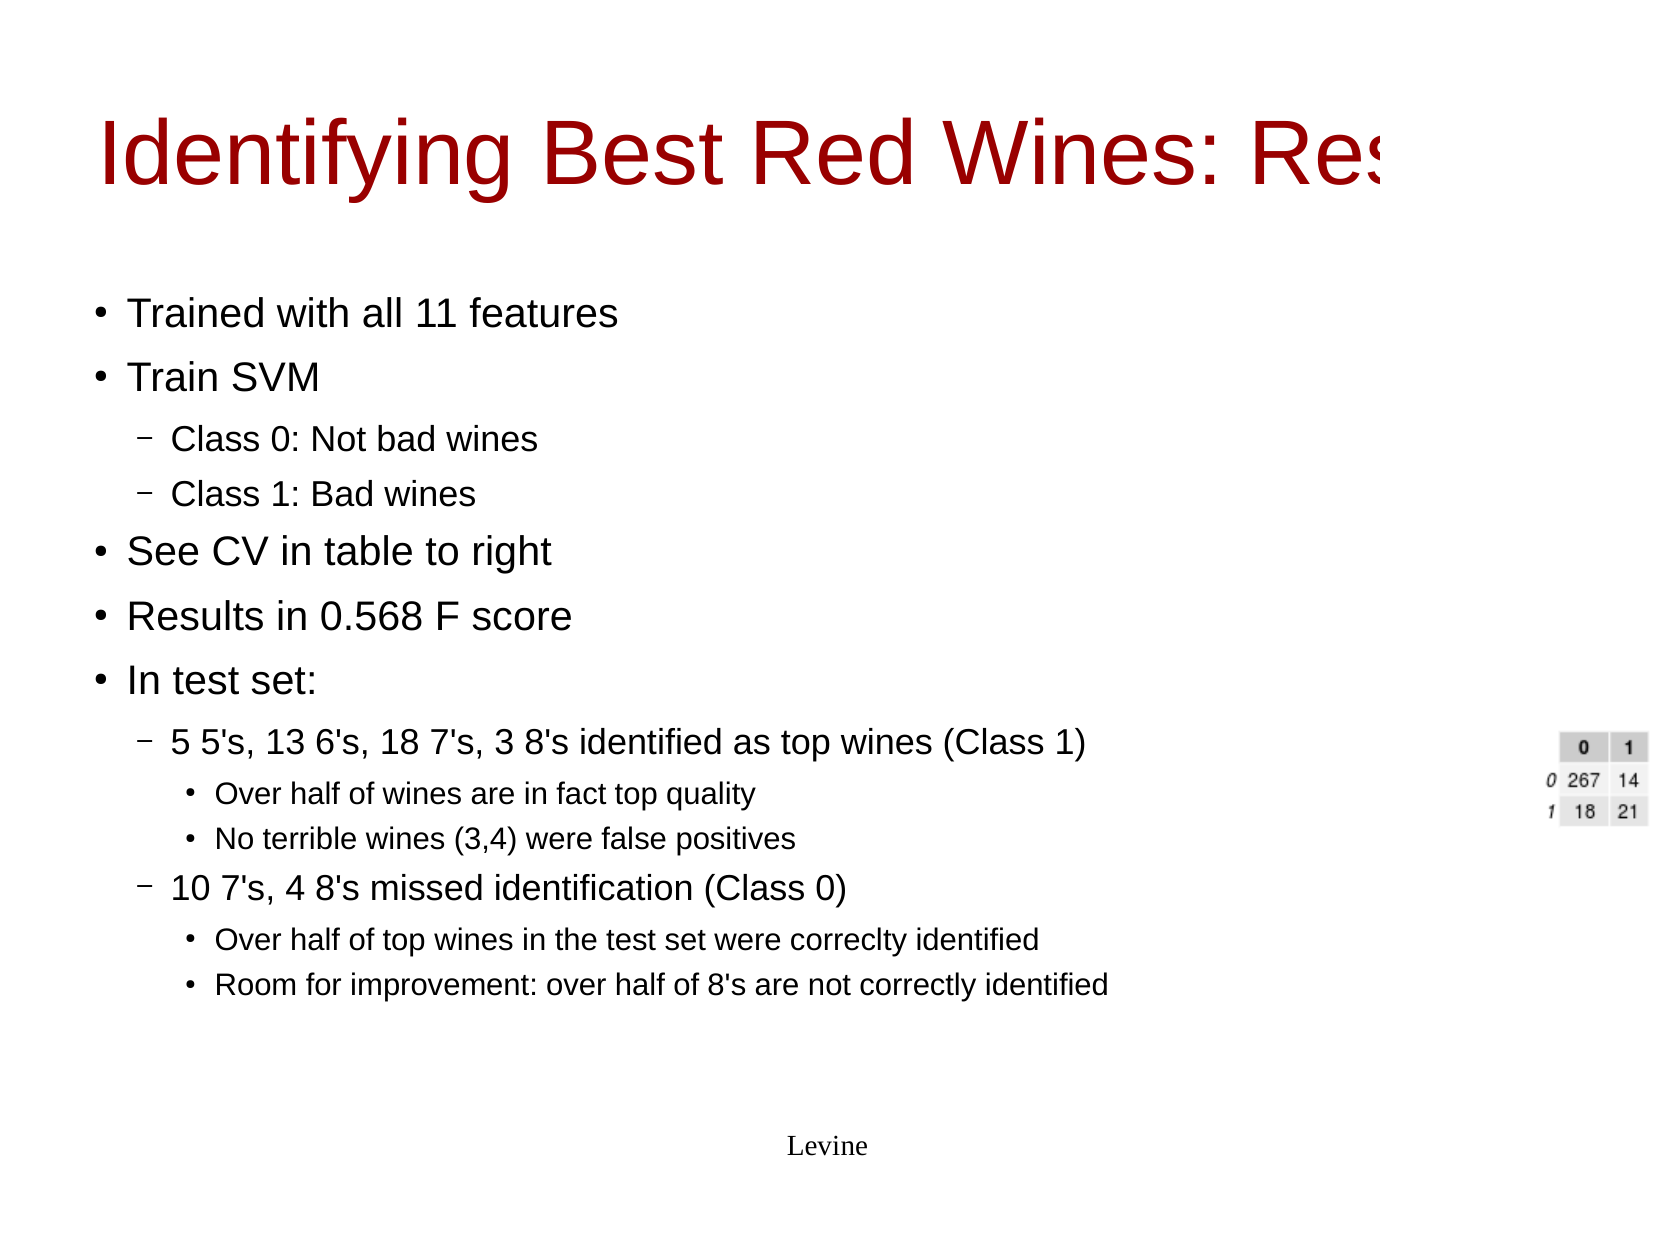

# Identifying Best Red Wines: Results
Trained with all 11 features
Train SVM
Class 0: Not bad wines
Class 1: Bad wines
See CV in table to right
Results in 0.568 F score
In test set:
5 5's, 13 6's, 18 7's, 3 8's identified as top wines (Class 1)
Over half of wines are in fact top quality
No terrible wines (3,4) were false positives
10 7's, 4 8's missed identification (Class 0)
Over half of top wines in the test set were correclty identified
Room for improvement: over half of 8's are not correctly identified
Levine
13